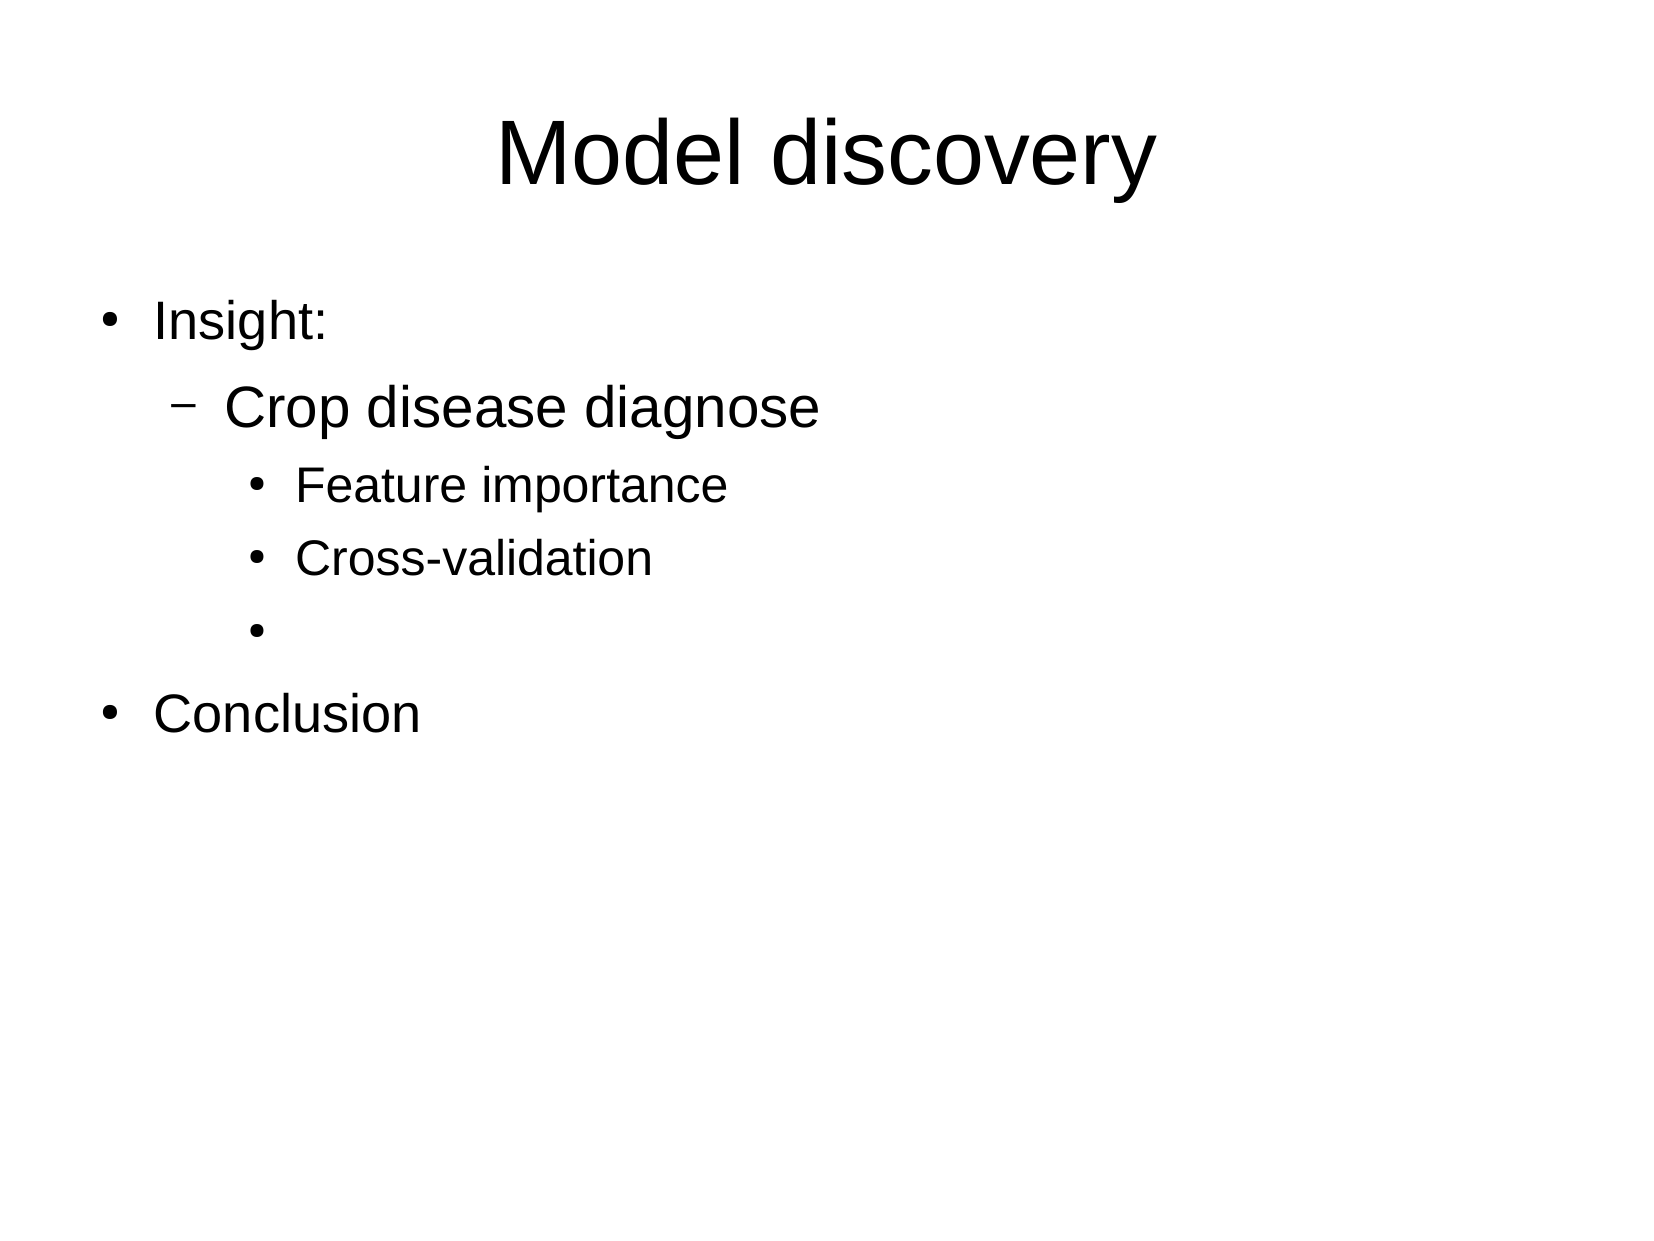

# Model discovery
Insight:
Crop disease diagnose
Feature importance
Cross-validation
Conclusion